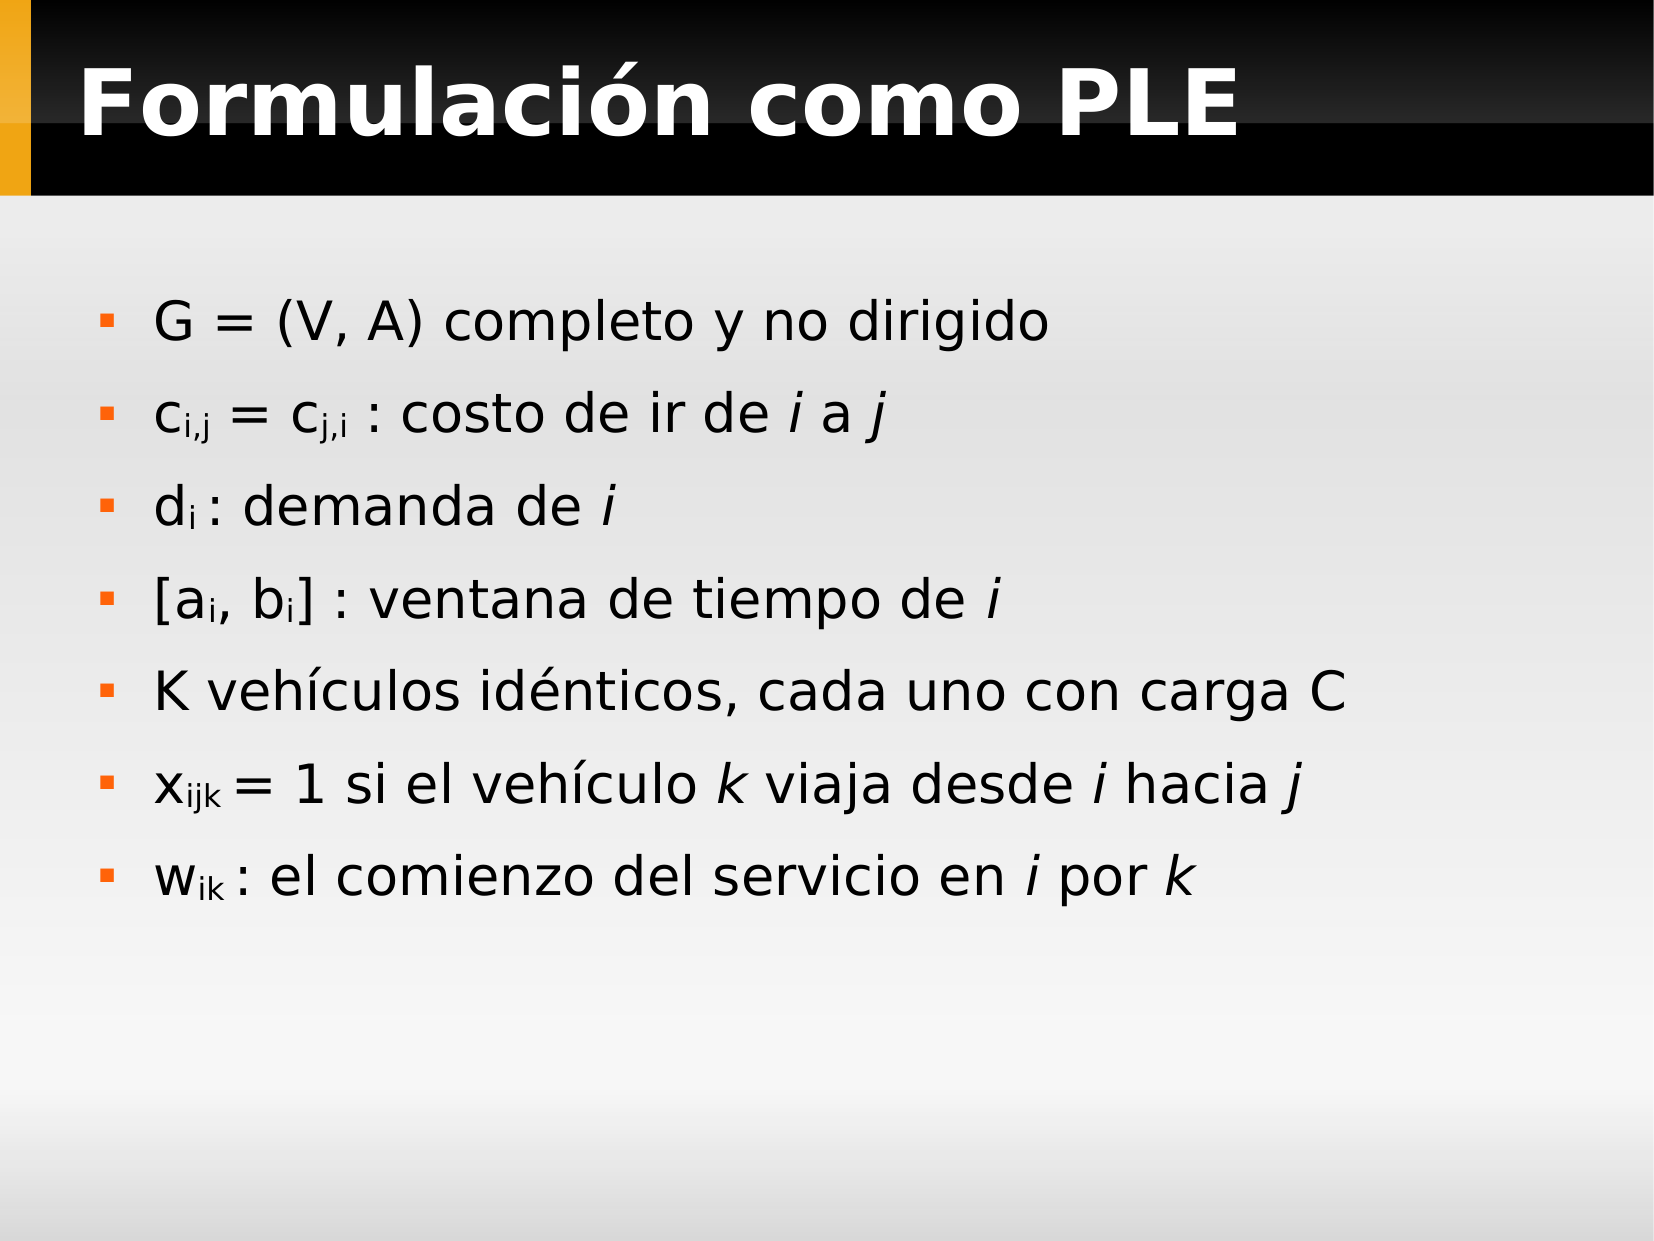

# Formulación como PLE
G = (V, A) completo y no dirigido
ci,j = cj,i : costo de ir de i a j
di : demanda de i
[ai, bi] : ventana de tiempo de i
K vehículos idénticos, cada uno con carga C
xijk = 1 si el vehículo k viaja desde i hacia j
wik : el comienzo del servicio en i por k